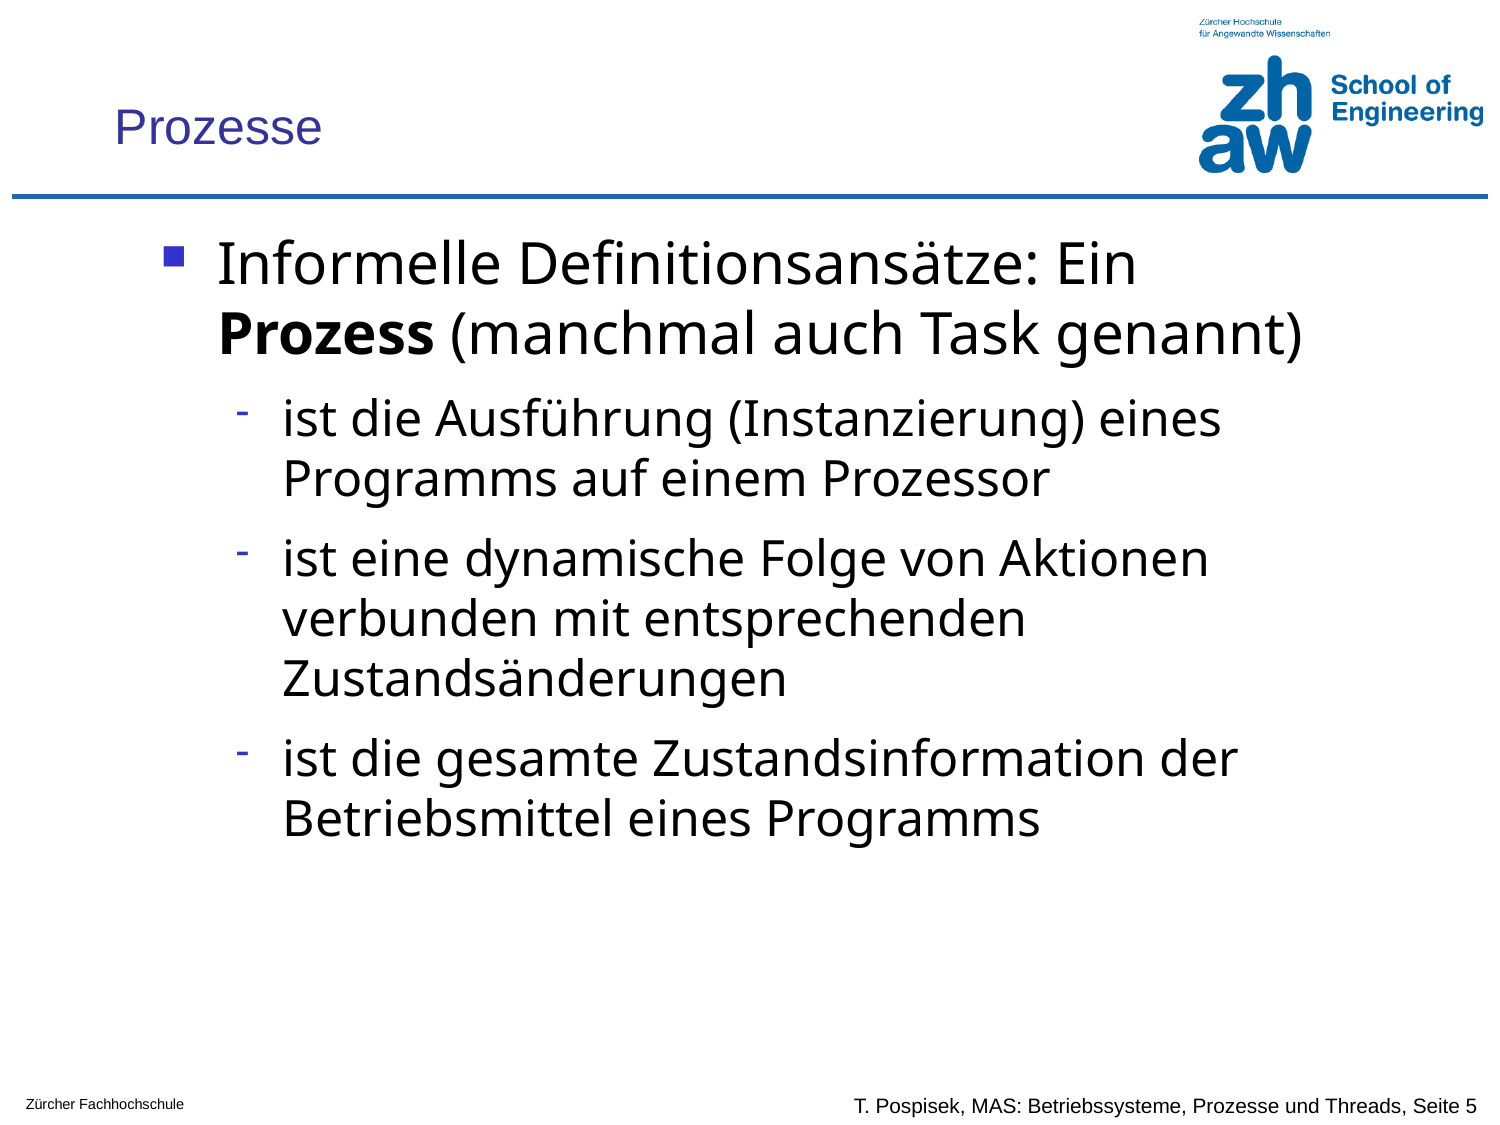

# Prozesse
Informelle Definitionsansätze: Ein Prozess (manchmal auch Task genannt)
ist die Ausführung (Instanzierung) eines Programms auf einem Prozessor
ist eine dynamische Folge von Aktionen verbunden mit entsprechenden Zustandsänderungen
ist die gesamte Zustandsinformation der Betriebsmittel eines Programms